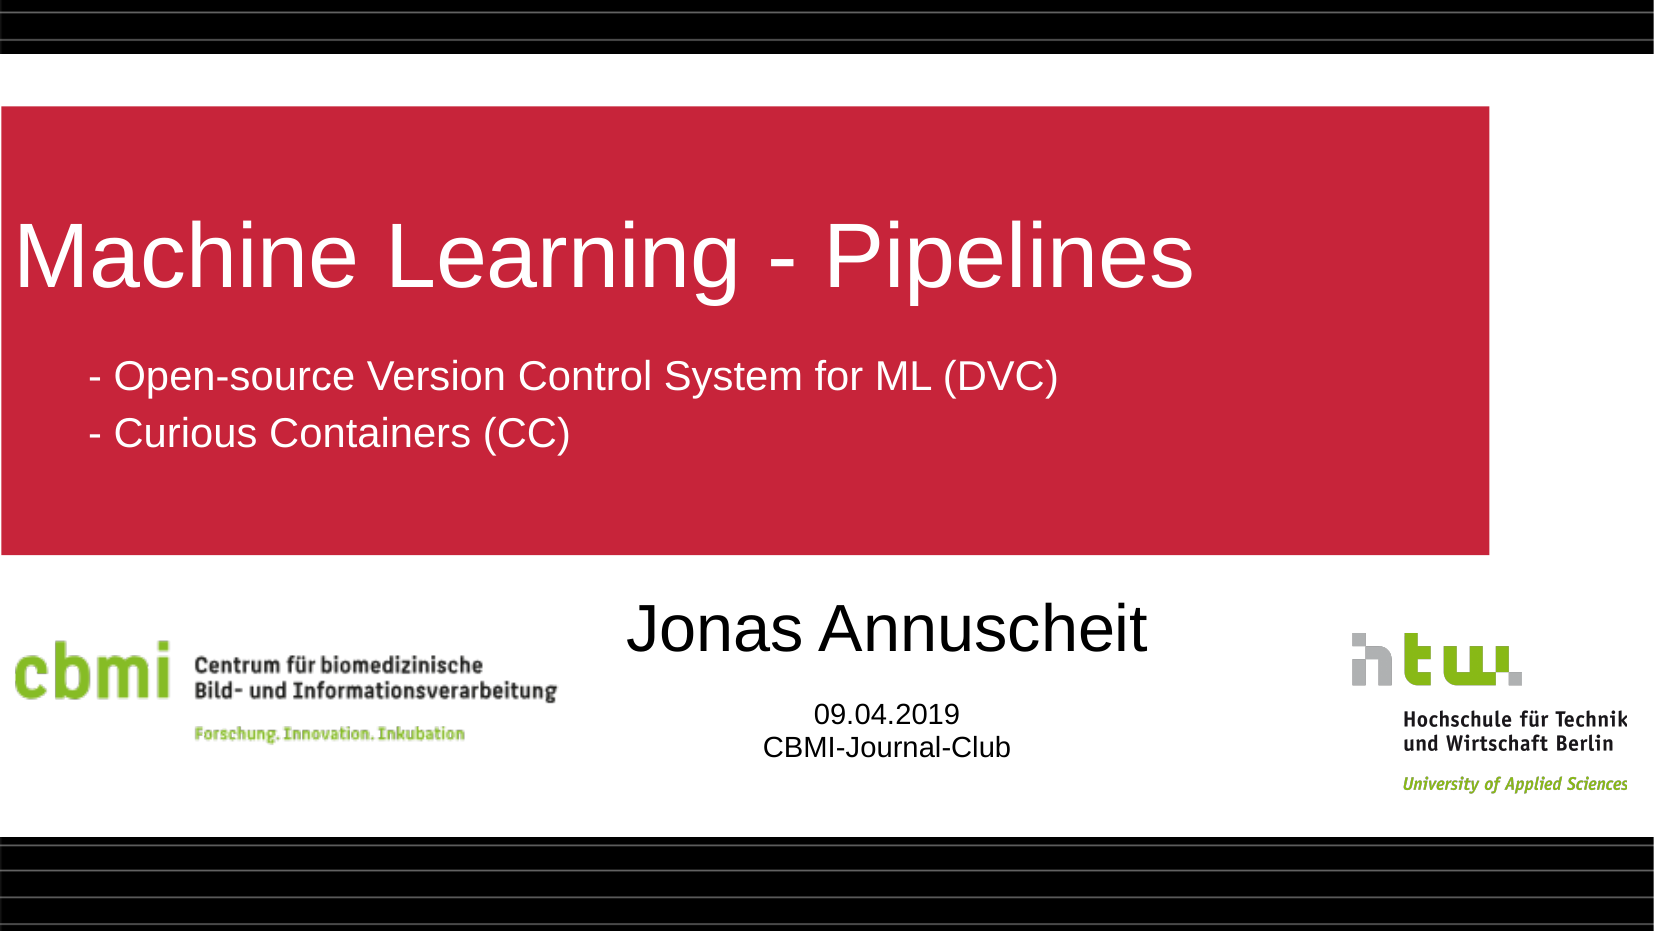

# Machine Learning - Pipelines - Open-source Version Control System for ML (DVC) - Curious Containers (CC)
Jonas Annuscheit
09.04.2019
CBMI-Journal-Club